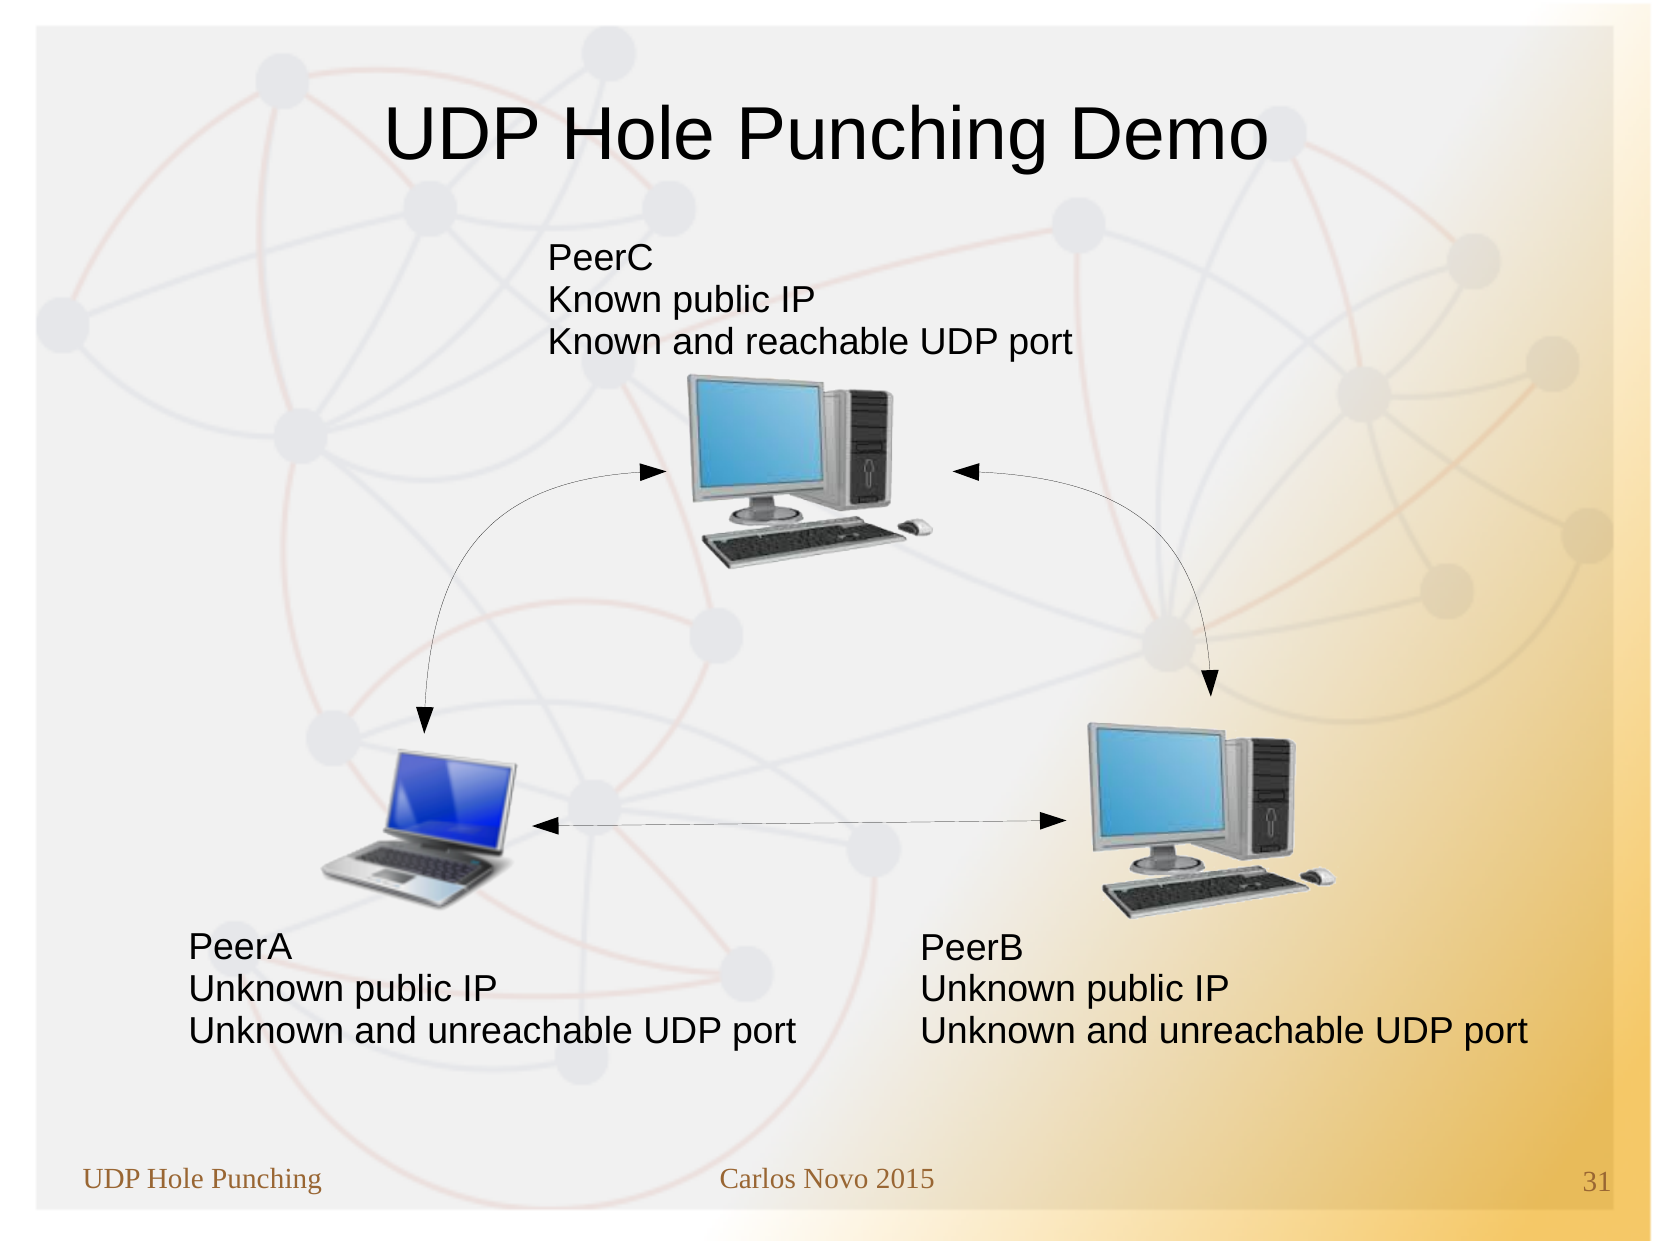

UDP Hole Punching Demo
PeerC
Known public IP
Known and reachable UDP port
PeerA
Unknown public IP
Unknown and unreachable UDP port
PeerB
Unknown public IP
Unknown and unreachable UDP port
31